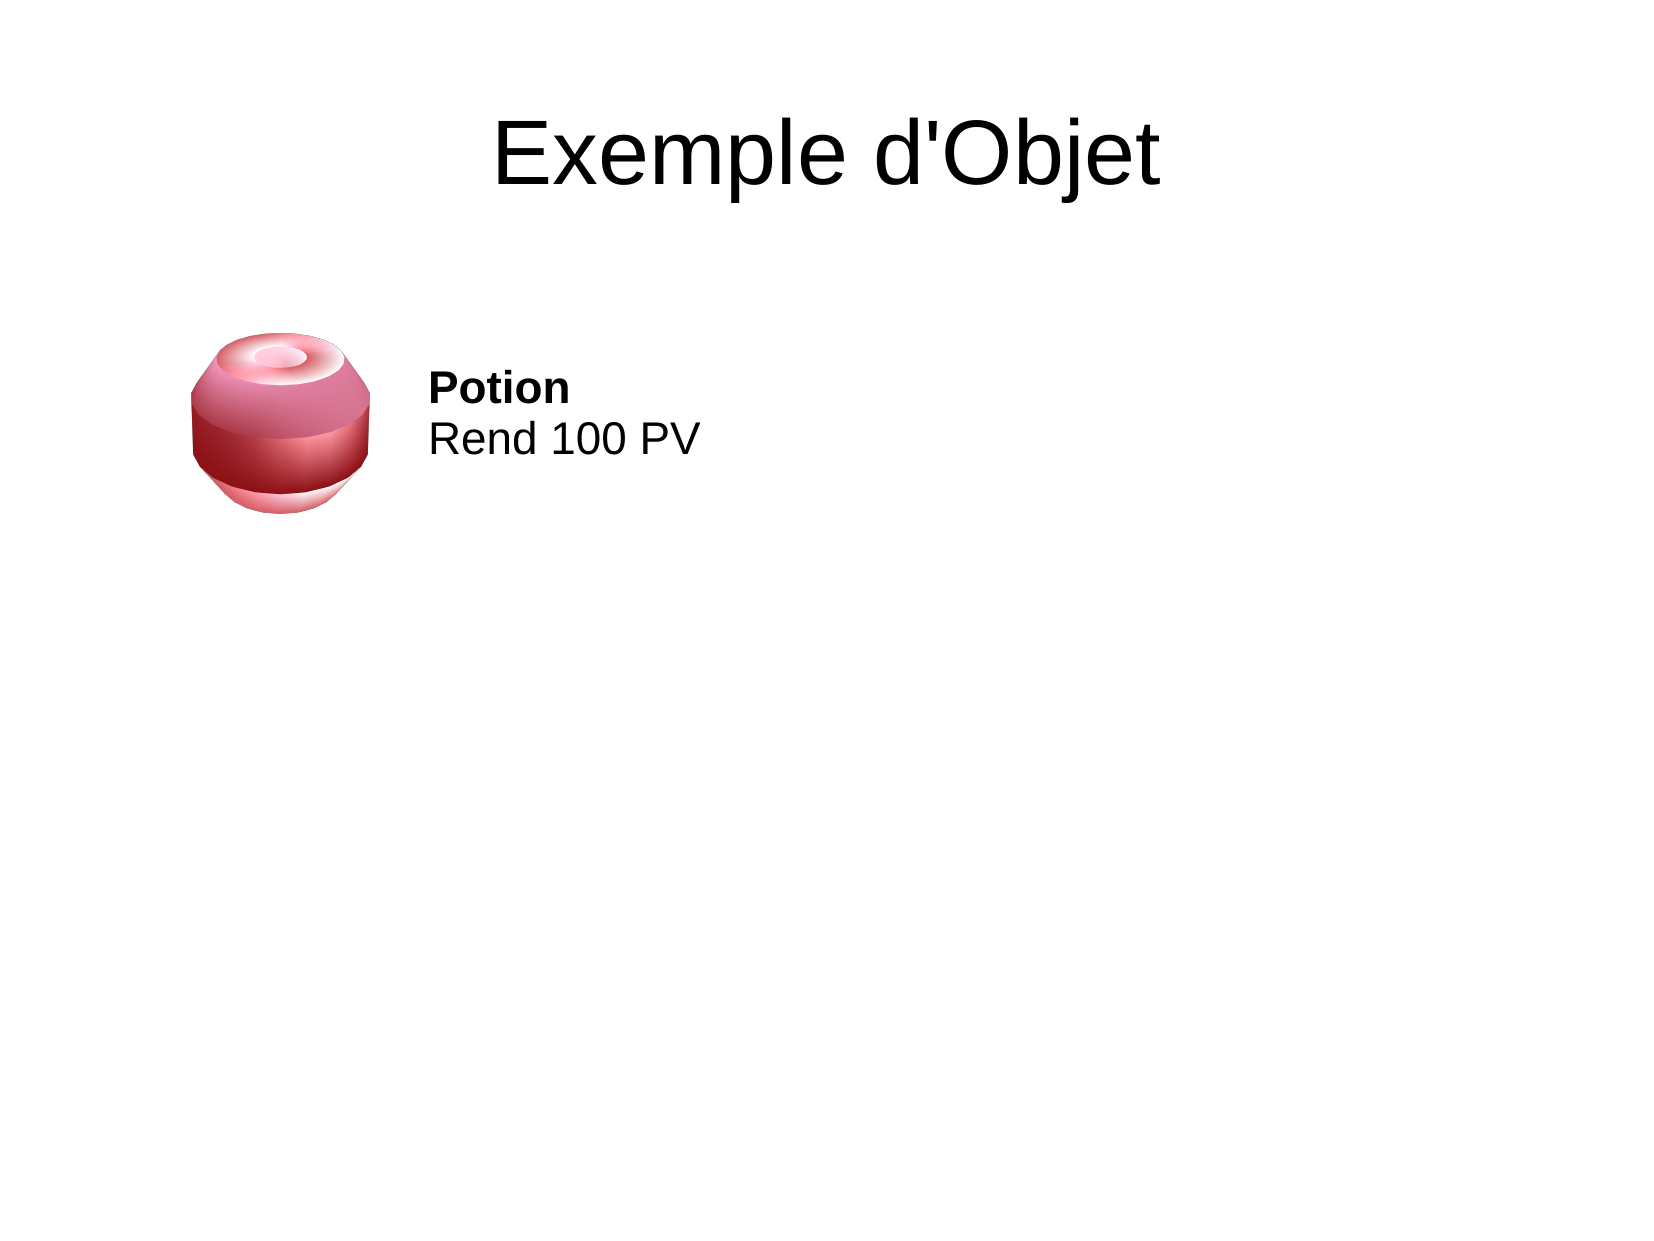

# Exemple d'Objet
Potion
Rend 100 PV